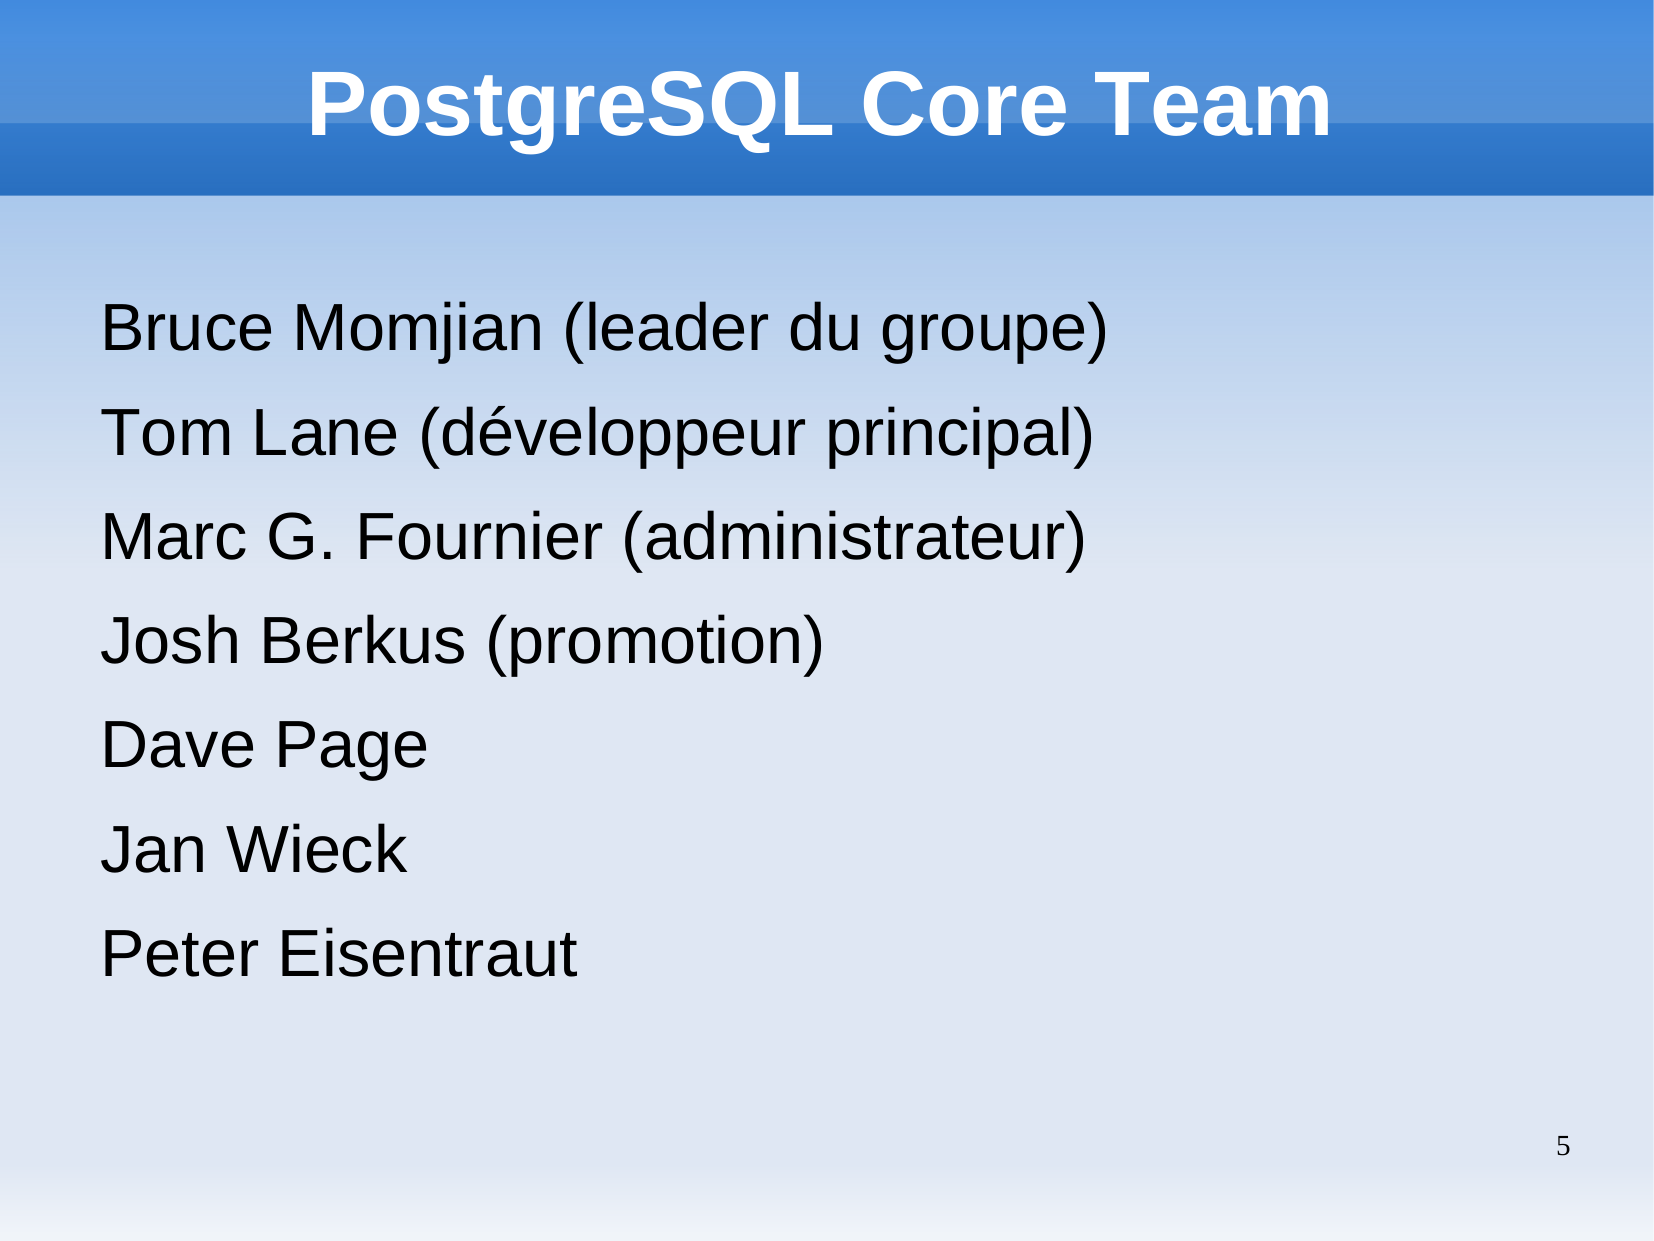

# PostgreSQL Core Team
Bruce Momjian (leader du groupe)
Tom Lane (développeur principal)
Marc G. Fournier (administrateur)
Josh Berkus (promotion)
Dave Page
Jan Wieck
Peter Eisentraut
5